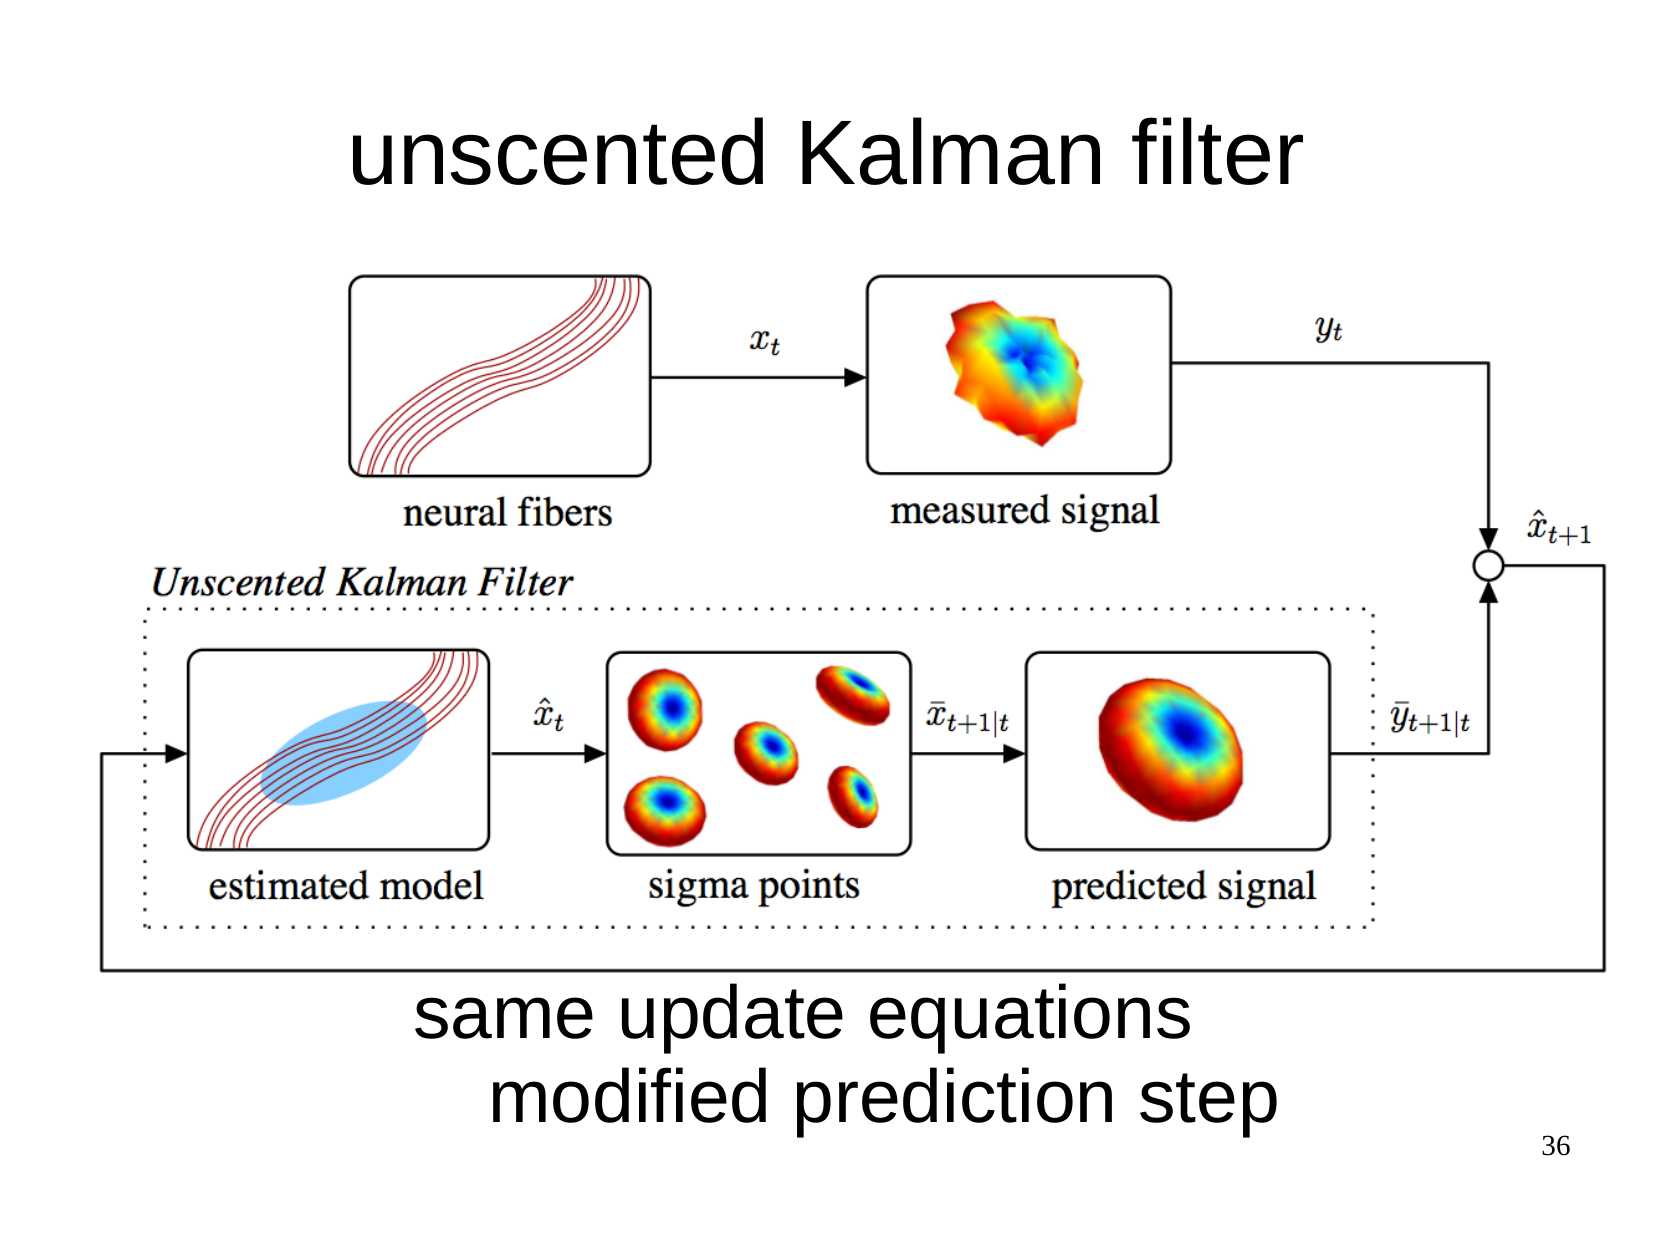

# unscented Kalman filter
same update equations
	modified prediction step
36